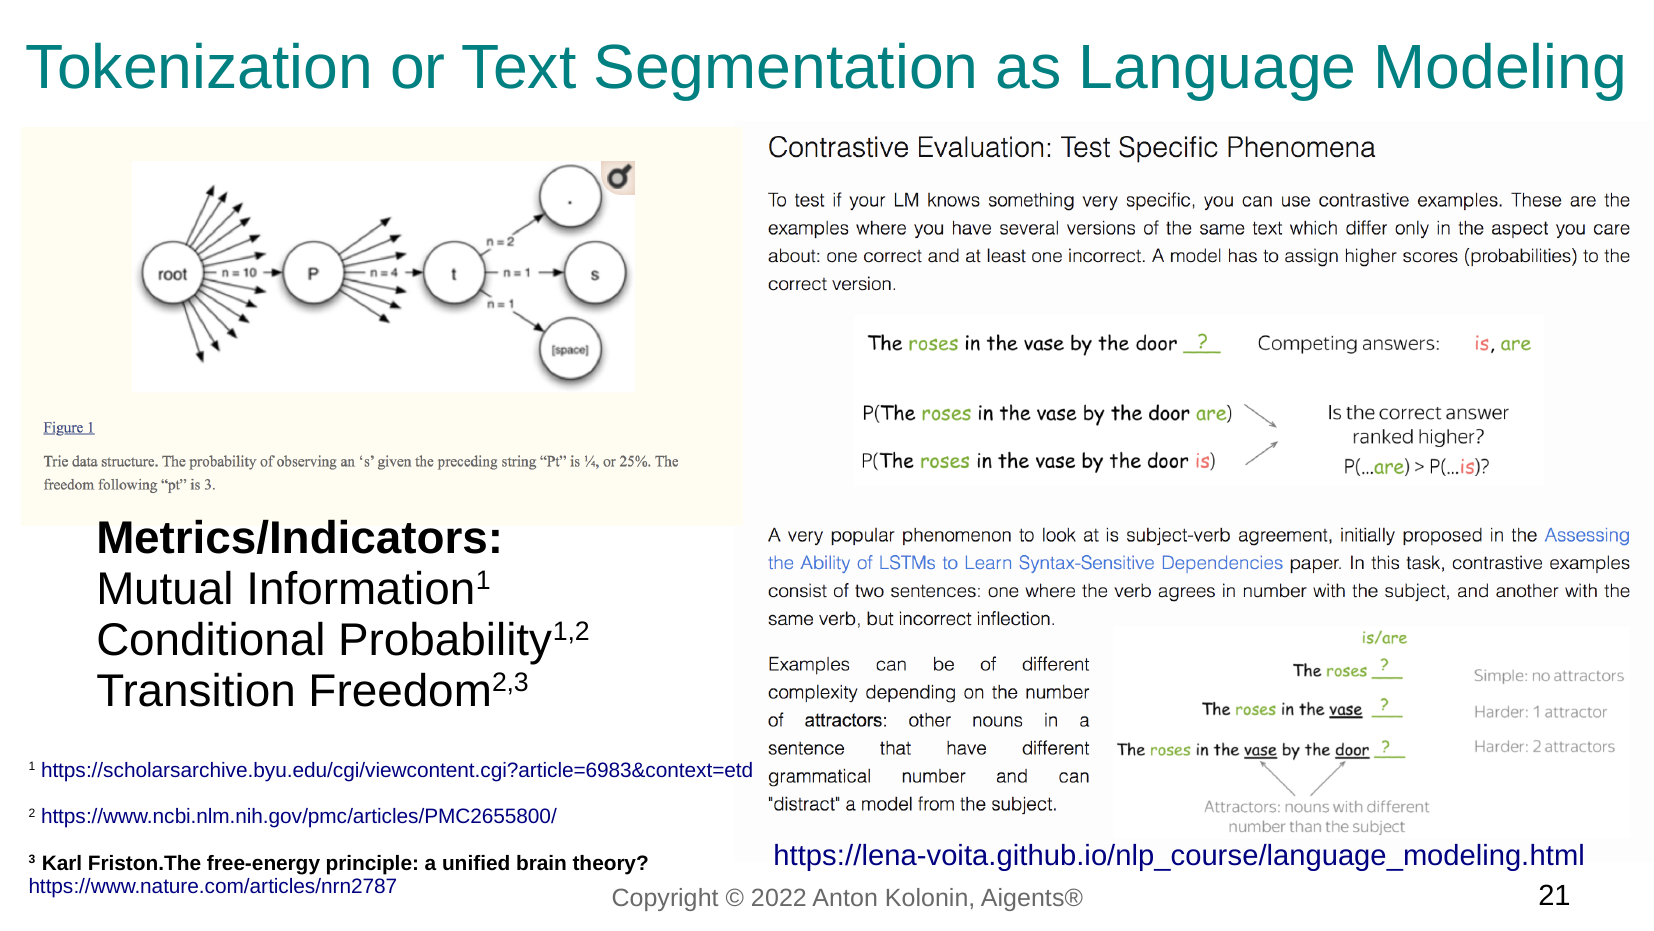

Tokenization or Text Segmentation as Language Modeling
Metrics/Indicators:
Mutual Information1
Conditional Probability1,2
Transition Freedom2,3
1 https://scholarsarchive.byu.edu/cgi/viewcontent.cgi?article=6983&context=etd
2 https://www.ncbi.nlm.nih.gov/pmc/articles/PMC2655800/
3 Karl Friston.The free-energy principle: a unified brain theory?
https://www.nature.com/articles/nrn2787
https://lena-voita.github.io/nlp_course/language_modeling.html
Copyright © 2022 Anton Kolonin, Aigents®
21